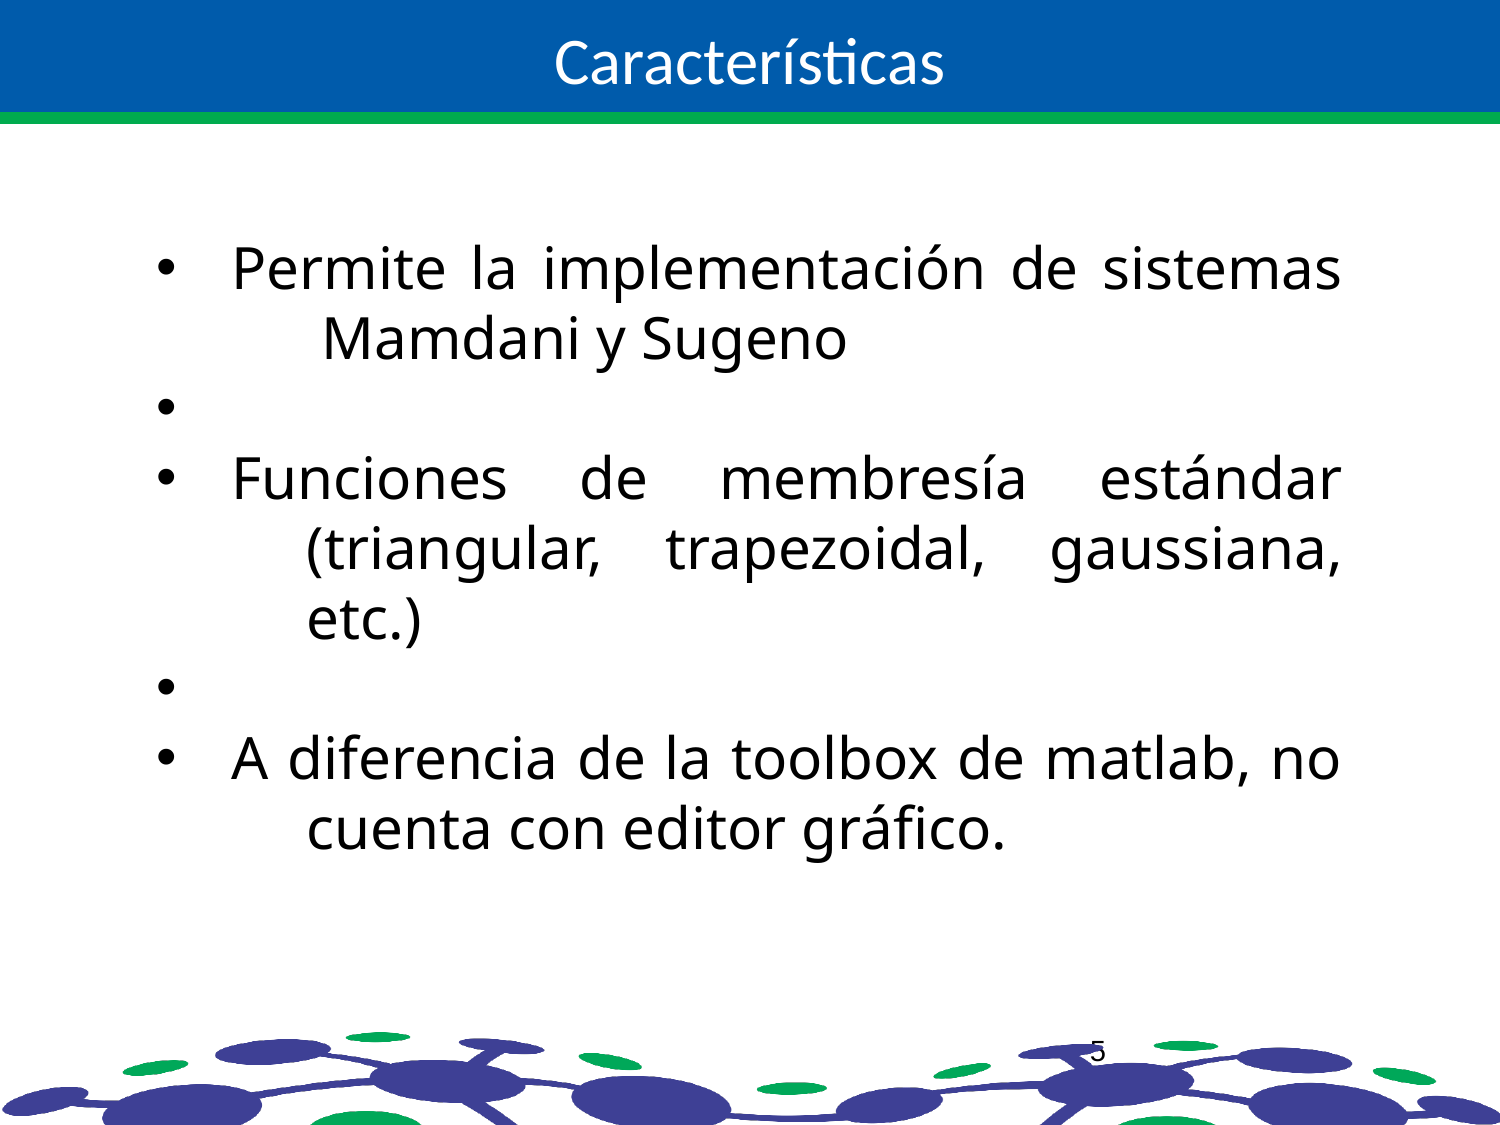

Características
Permite la implementación de sistemas  Mamdani y Sugeno
Funciones de membresía estándar (triangular, trapezoidal, gaussiana, etc.)
A diferencia de la toolbox de matlab, no cuenta con editor gráfico.